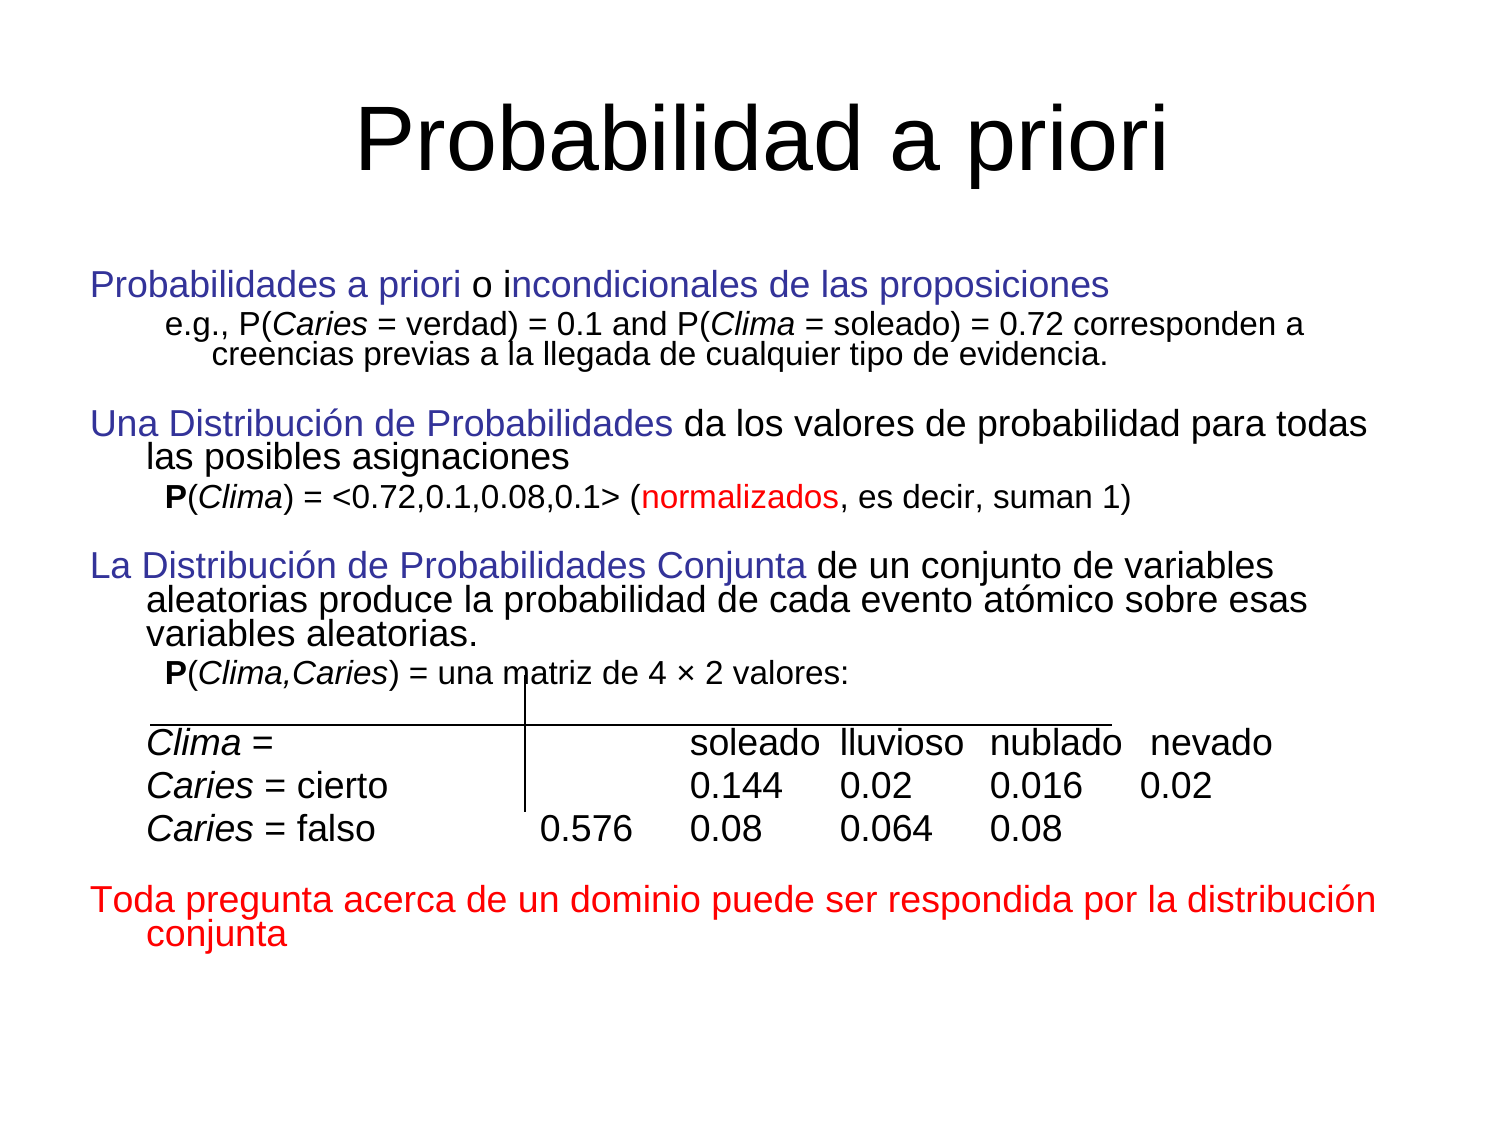

# Probabilidad a priori
Probabilidades a priori o incondicionales de las proposiciones
e.g., P(Caries = verdad) = 0.1 and P(Clima = soleado) = 0.72 corresponden a creencias previas a la llegada de cualquier tipo de evidencia.
Una Distribución de Probabilidades da los valores de probabilidad para todas las posibles asignaciones
P(Clima) = <0.72,0.1,0.08,0.1> (normalizados, es decir, suman 1)
La Distribución de Probabilidades Conjunta de un conjunto de variables aleatorias produce la probabilidad de cada evento atómico sobre esas variables aleatorias.
P(Clima,Caries) = una matriz de 4 × 2 valores:
	Clima =			soleado	lluvioso	nublado	 nevado
	Caries = cierto 		0.144	0.02 	0.016 	0.02
	Caries = falso		0.576	0.08 	0.064 	0.08
Toda pregunta acerca de un dominio puede ser respondida por la distribución conjunta